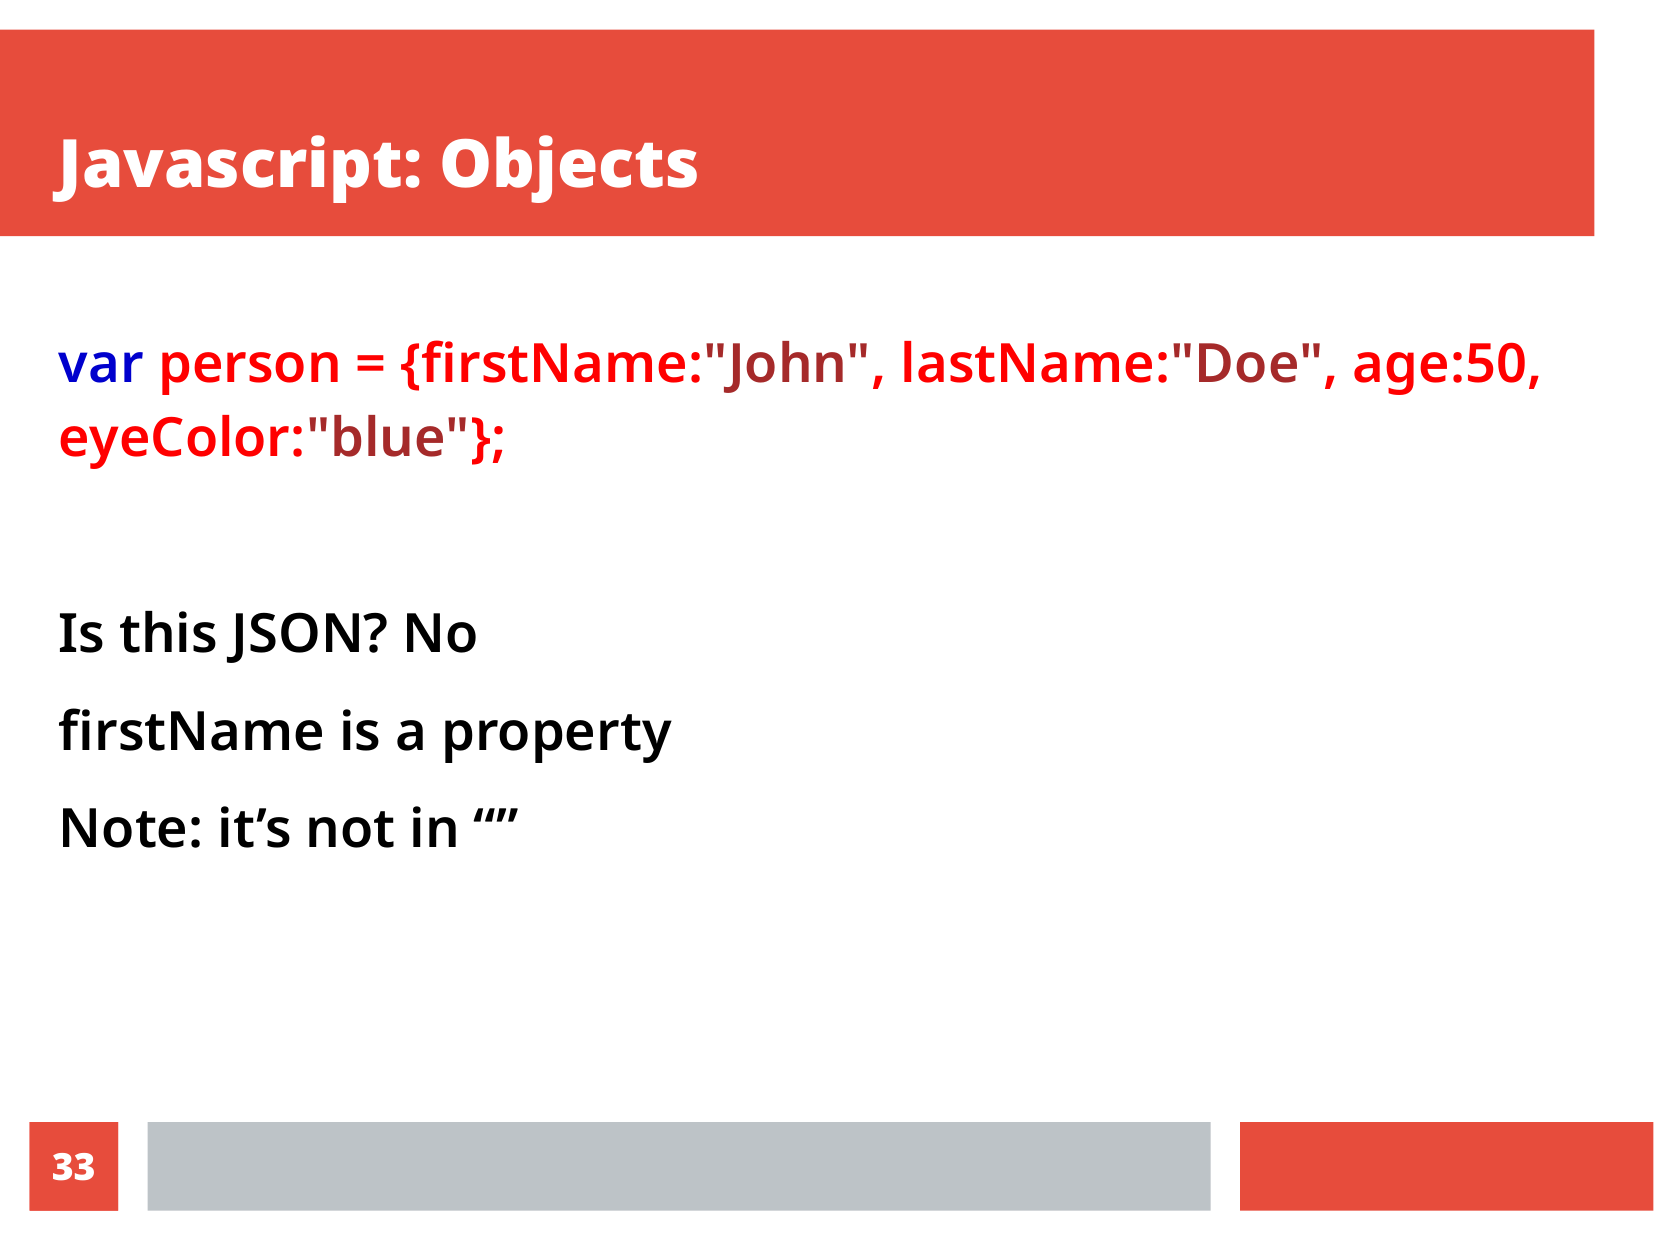

# Javascript: Objects
var person = {firstName:"John", lastName:"Doe", age:50, eyeColor:"blue"};
Is this JSON? No
firstName is a property
Note: it’s not in “”
33